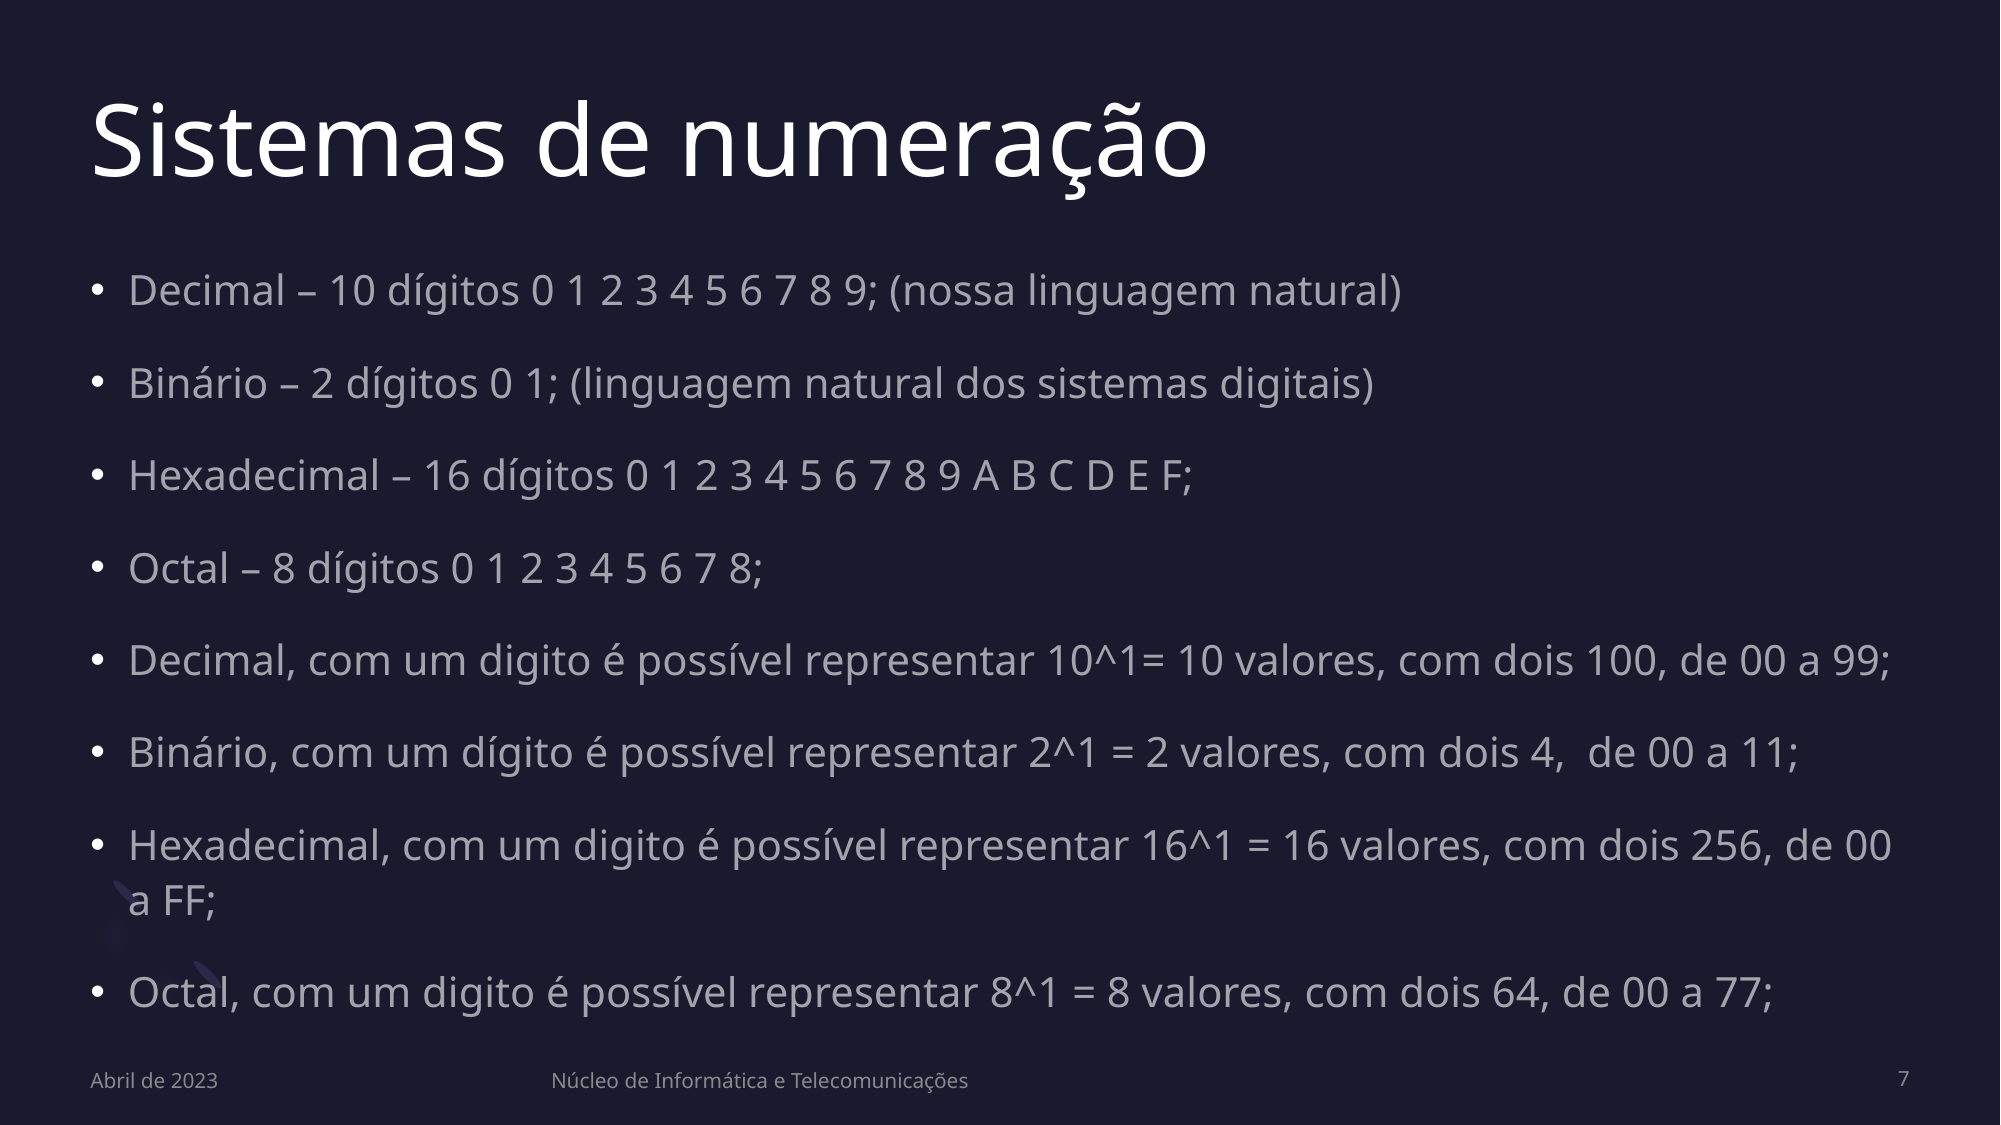

# Sistemas de numeração
Decimal – 10 dígitos 0 1 2 3 4 5 6 7 8 9; (nossa linguagem natural)
Binário – 2 dígitos 0 1; (linguagem natural dos sistemas digitais)
Hexadecimal – 16 dígitos 0 1 2 3 4 5 6 7 8 9 A B C D E F;
Octal – 8 dígitos 0 1 2 3 4 5 6 7 8;
Decimal, com um digito é possível representar 10^1= 10 valores, com dois 100, de 00 a 99;
Binário, com um dígito é possível representar 2^1 = 2 valores, com dois 4, de 00 a 11;
Hexadecimal, com um digito é possível representar 16^1 = 16 valores, com dois 256, de 00 a FF;
Octal, com um digito é possível representar 8^1 = 8 valores, com dois 64, de 00 a 77;
Abril de 2023
Núcleo de Informática e Telecomunicações